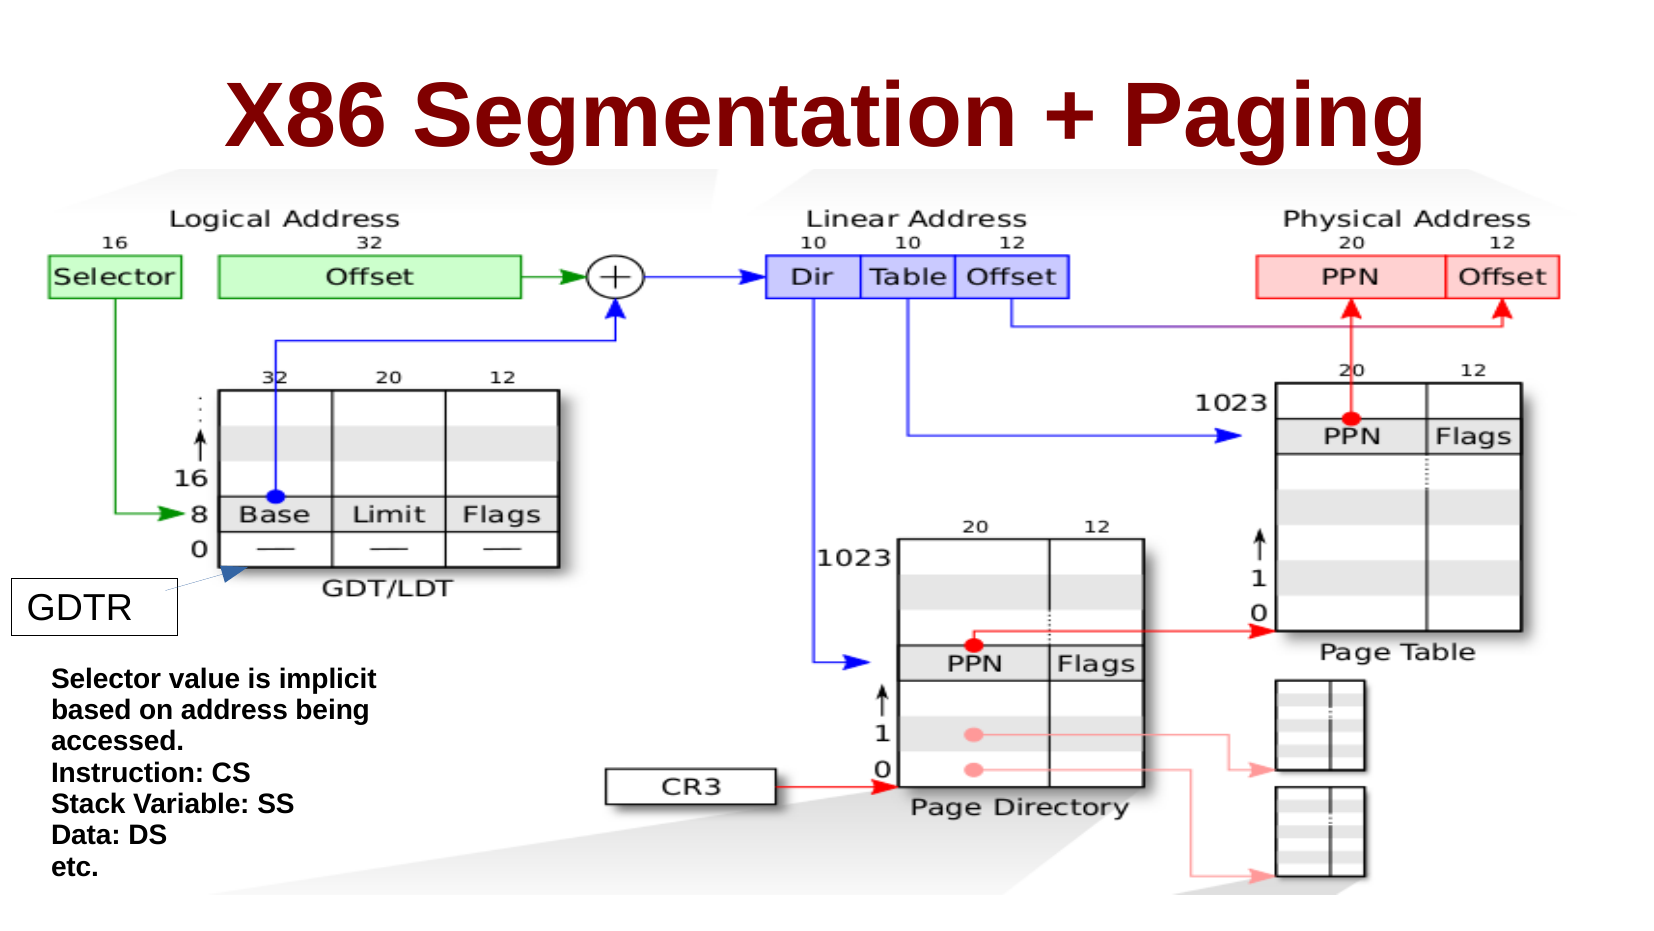

# X86 Segmentation + Paging
GDTR
Selector value is implicit based on address being accessed.
Instruction: CS
Stack Variable: SS
Data: DS
etc.